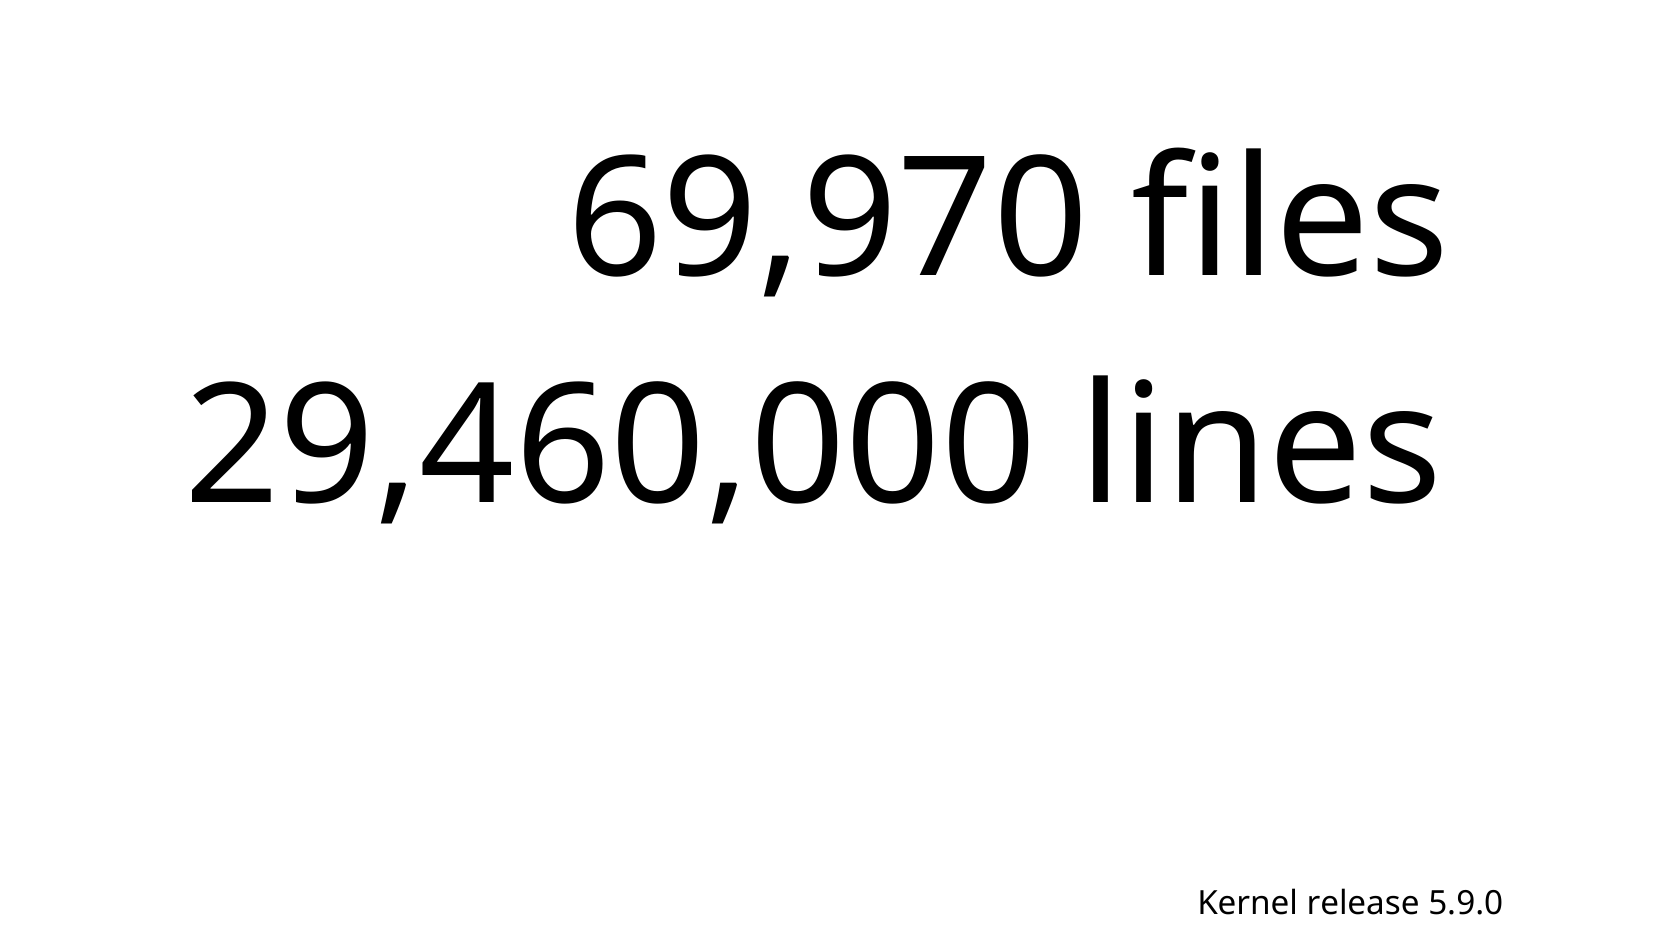

69,970 files
29,460,000 lines
Kernel release 5.9.0